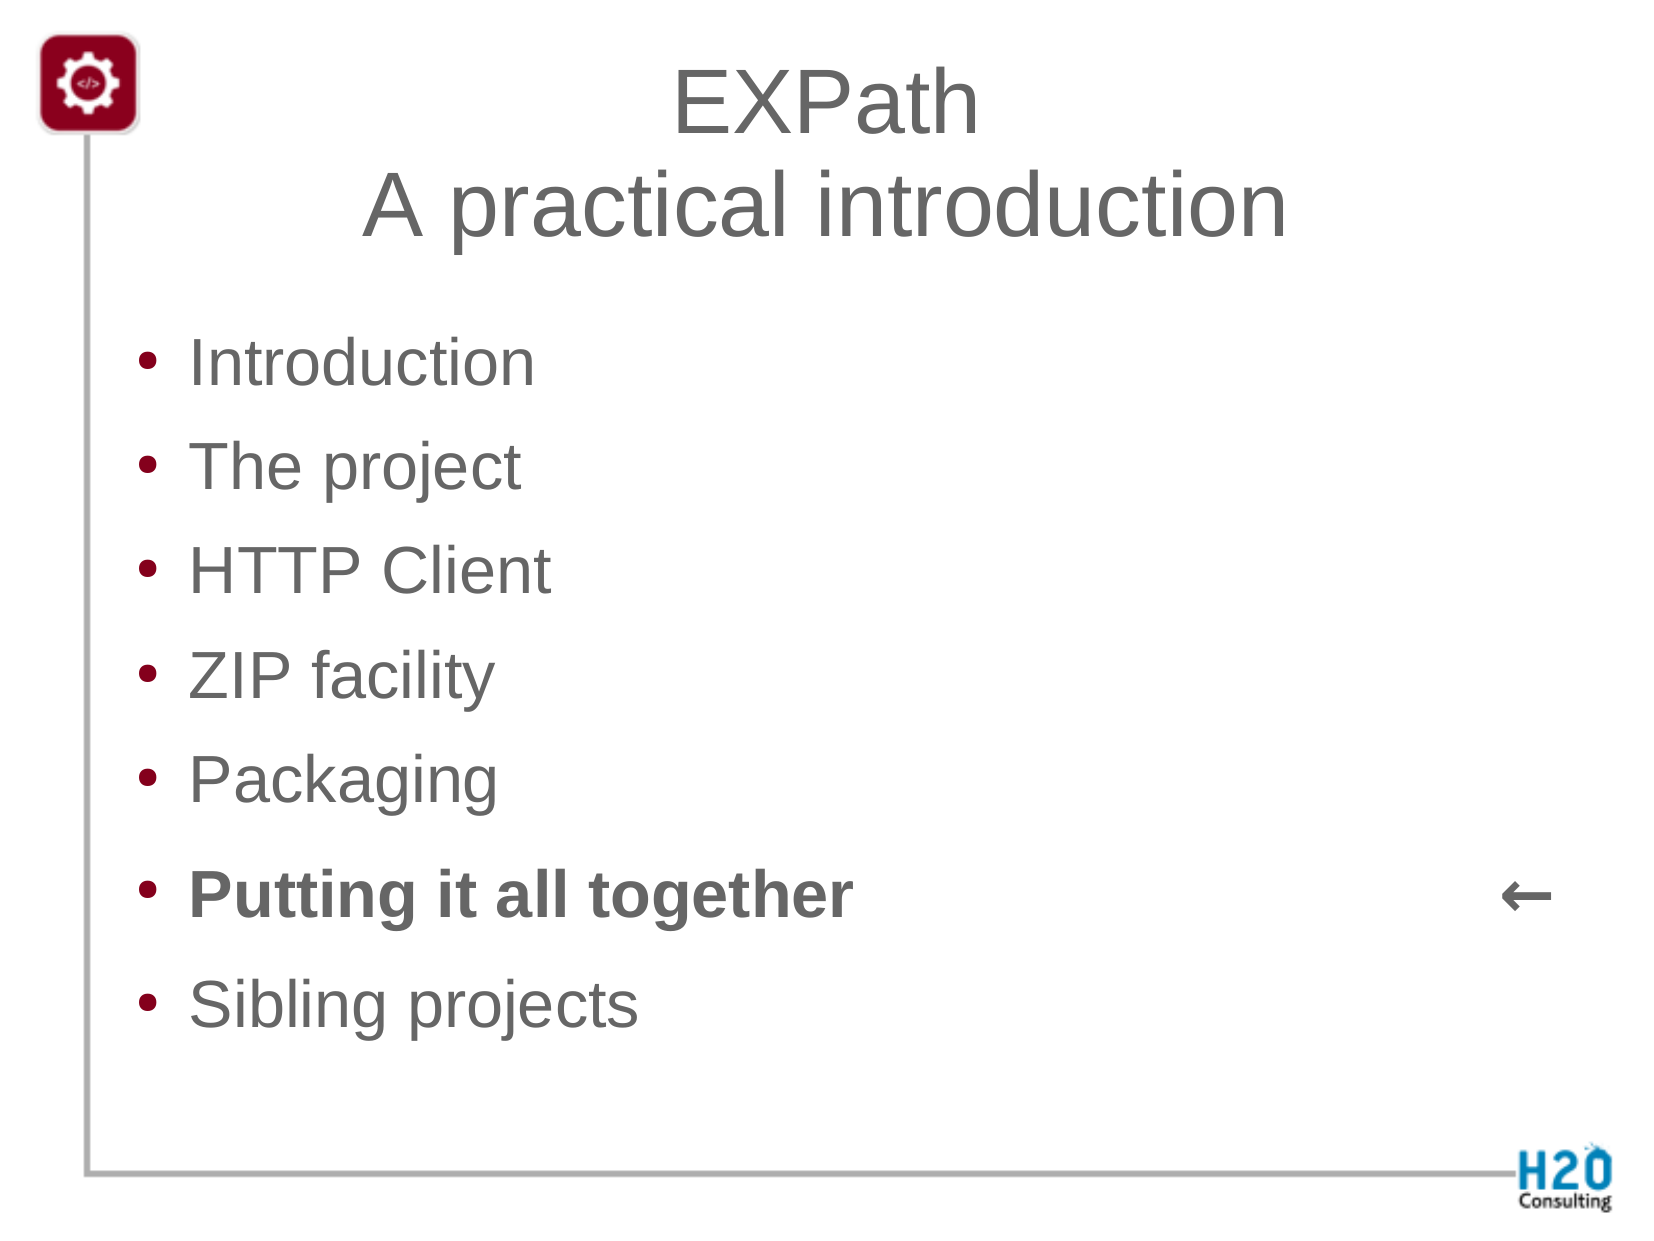

# EXPath A practical introduction
Introduction
The project
HTTP Client
ZIP facility
Packaging
Putting it all together								 ←
Sibling projects